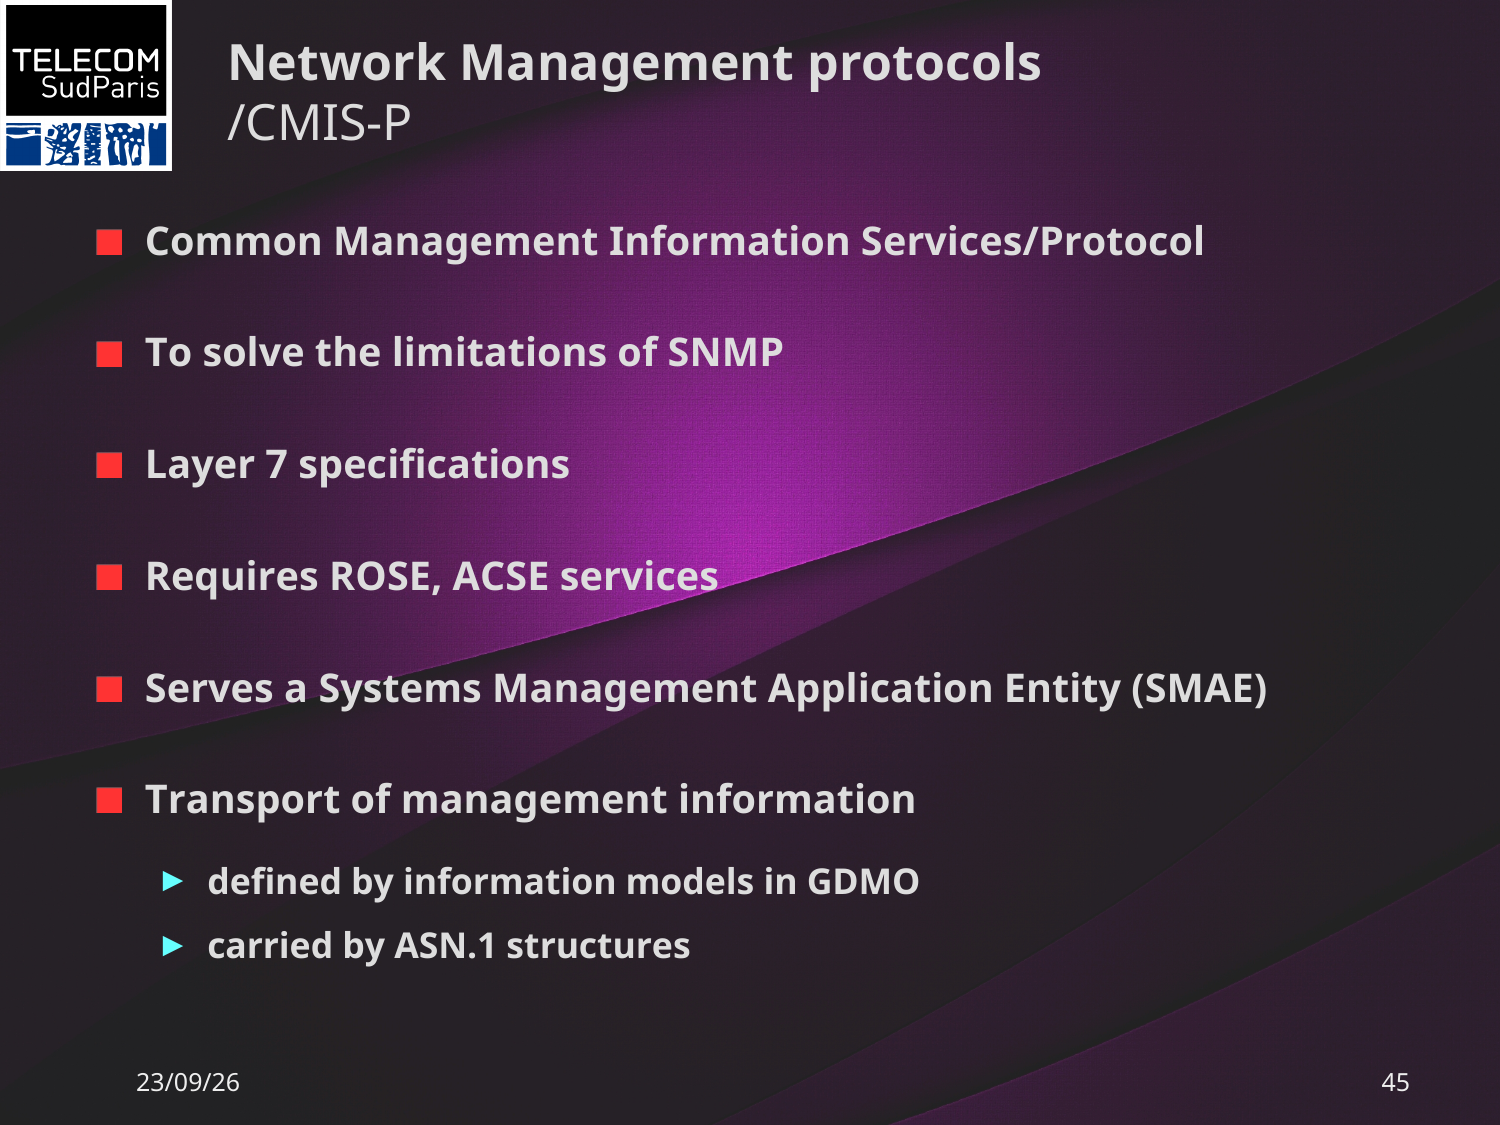

# Network Management protocols /CMIS-P
Common Management Information Services/Protocol
To solve the limitations of SNMP
Layer 7 specifications
Requires ROSE, ACSE services
Serves a Systems Management Application Entity (SMAE)
Transport of management information
defined by information models in GDMO
carried by ASN.1 structures
45